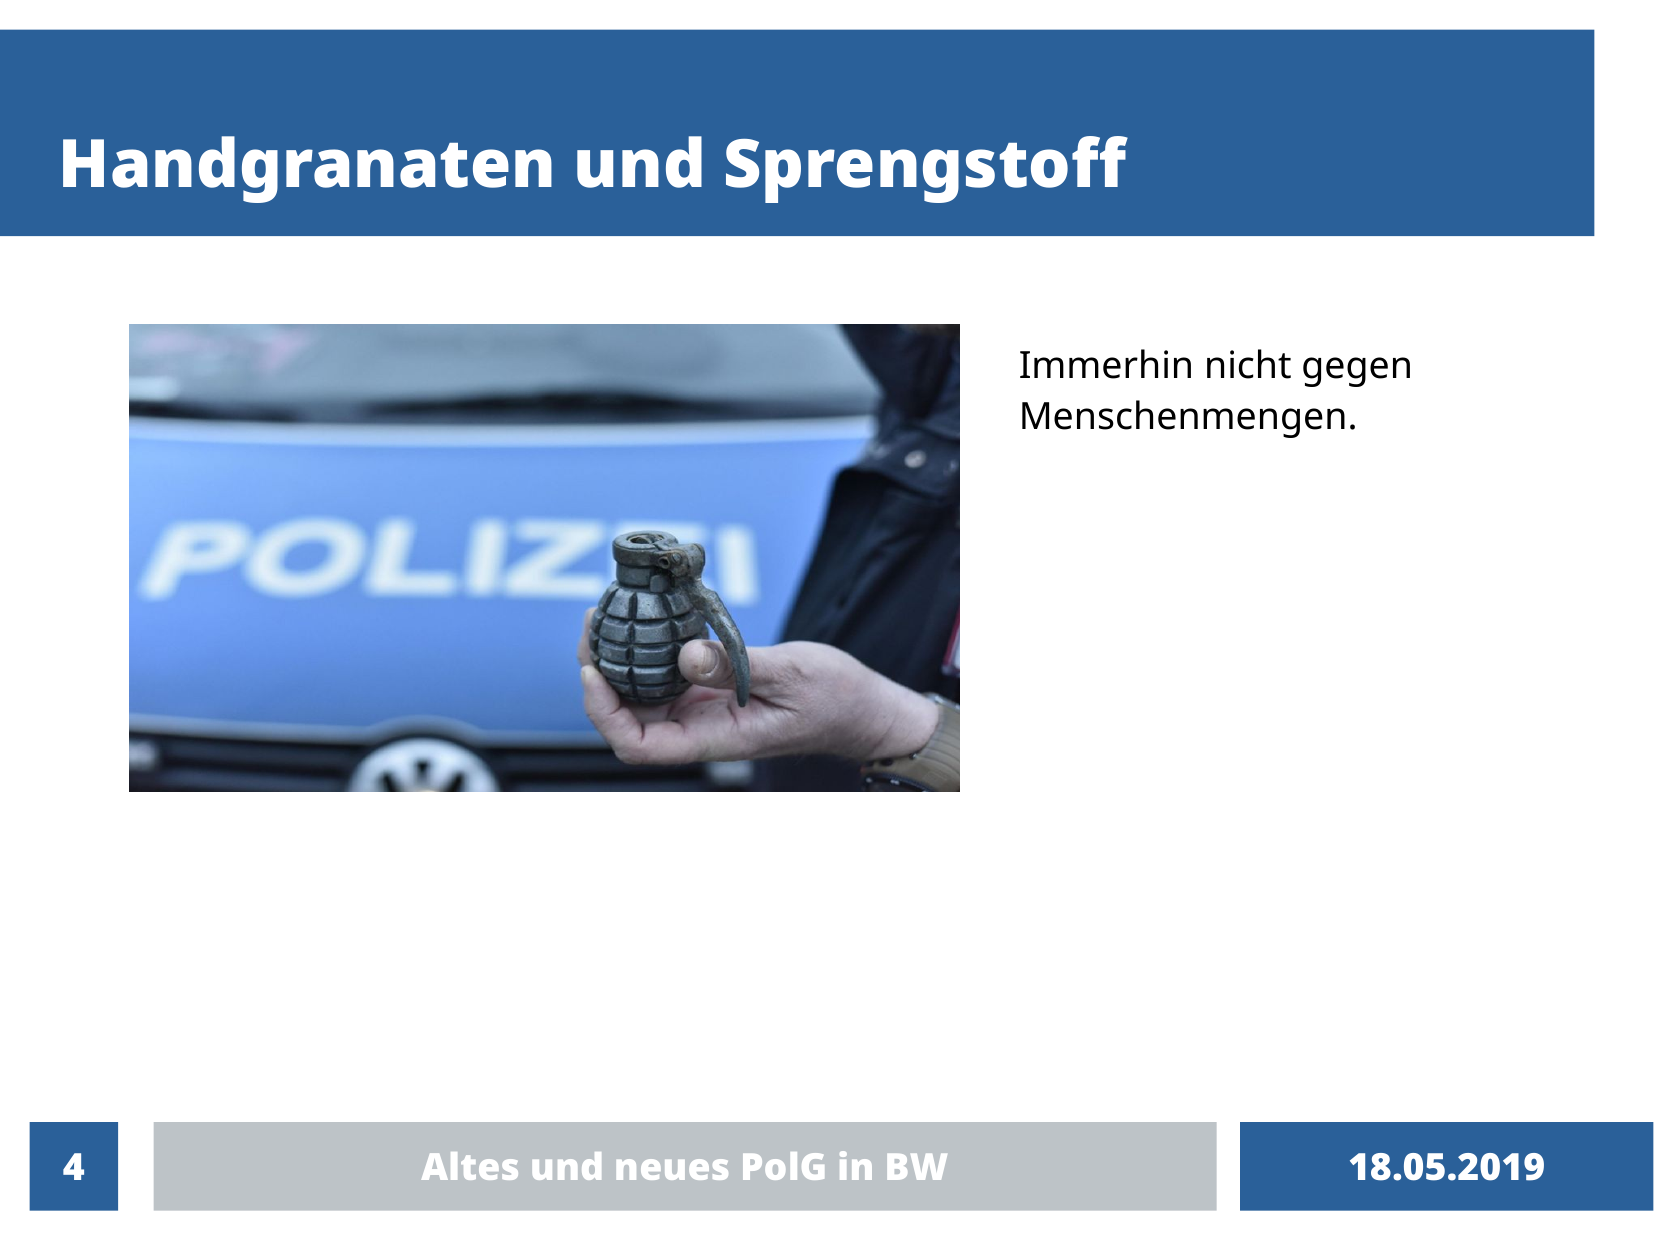

# Handgranaten und Sprengstoff
Immerhin nicht gegen Menschenmengen.
4